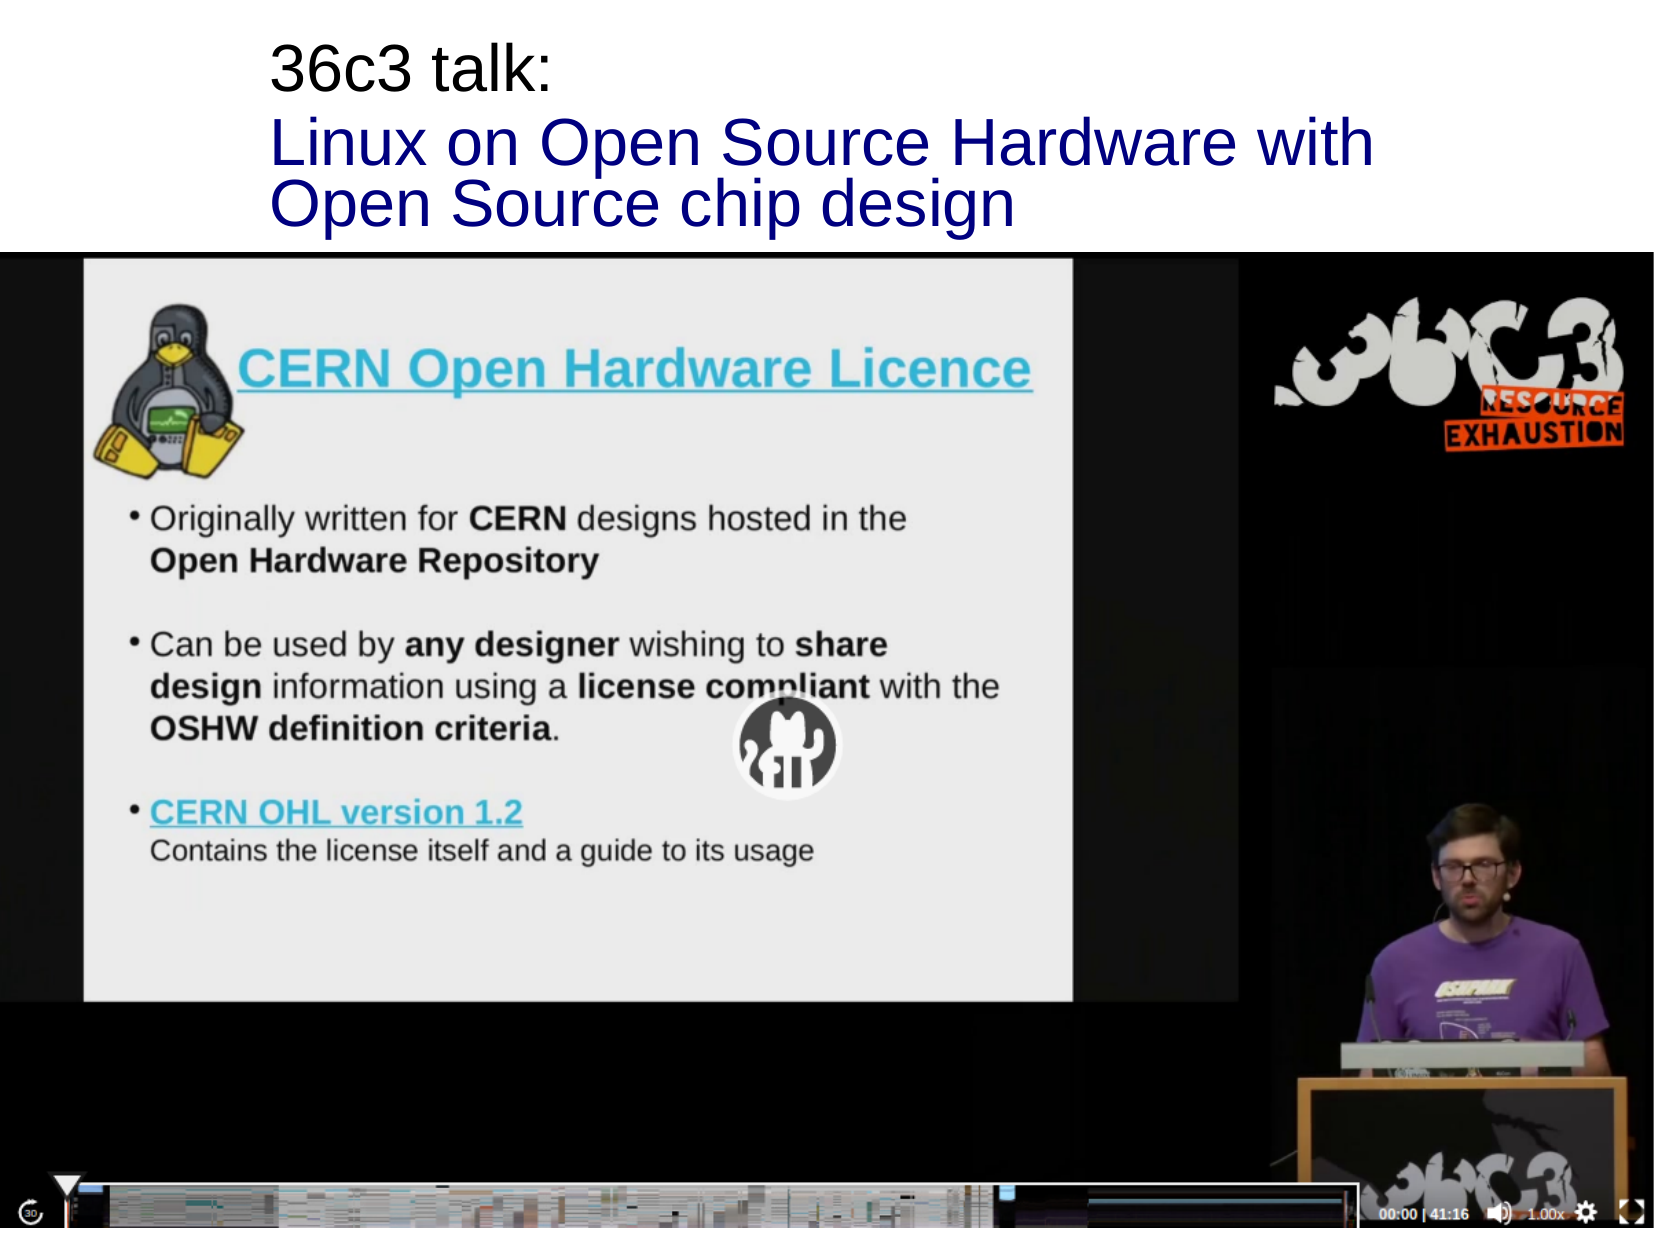

36c3 talk: Linux on Open Source Hardware with Open Source chip design